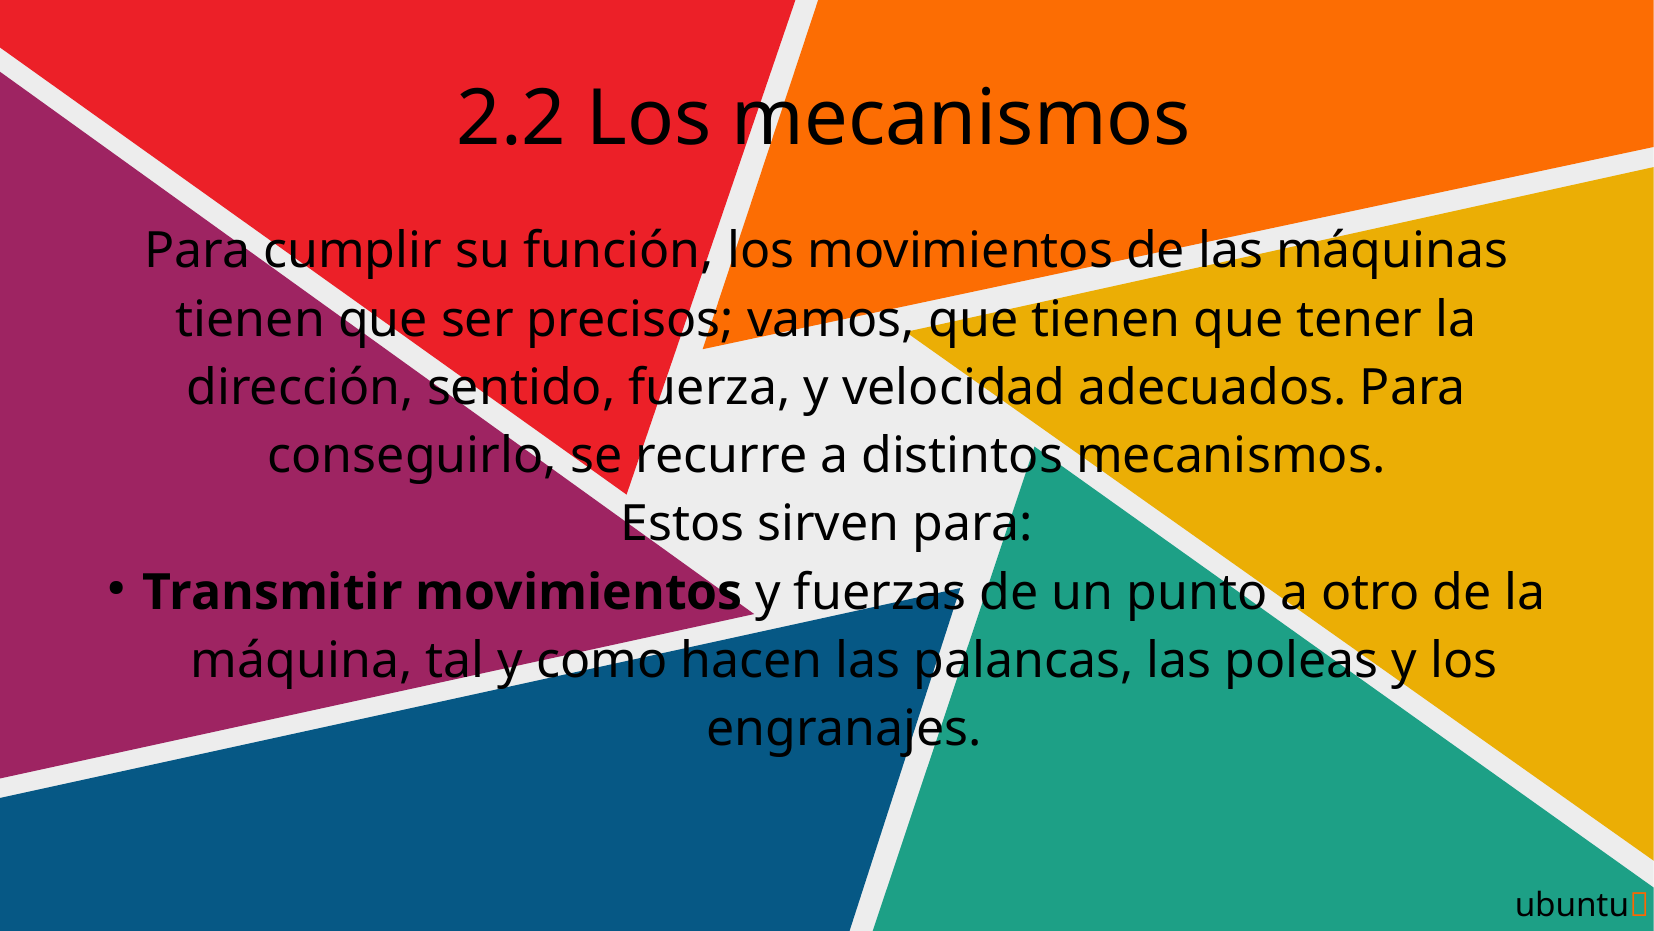

# 2.2 Los mecanismos
Para cumplir su función, los movimientos de las máquinas tienen que ser precisos; vamos, que tienen que tener la dirección, sentido, fuerza, y velocidad adecuados. Para conseguirlo, se recurre a distintos mecanismos.
Estos sirven para:
Transmitir movimientos y fuerzas de un punto a otro de la máquina, tal y como hacen las palancas, las poleas y los engranajes.
ubuntu